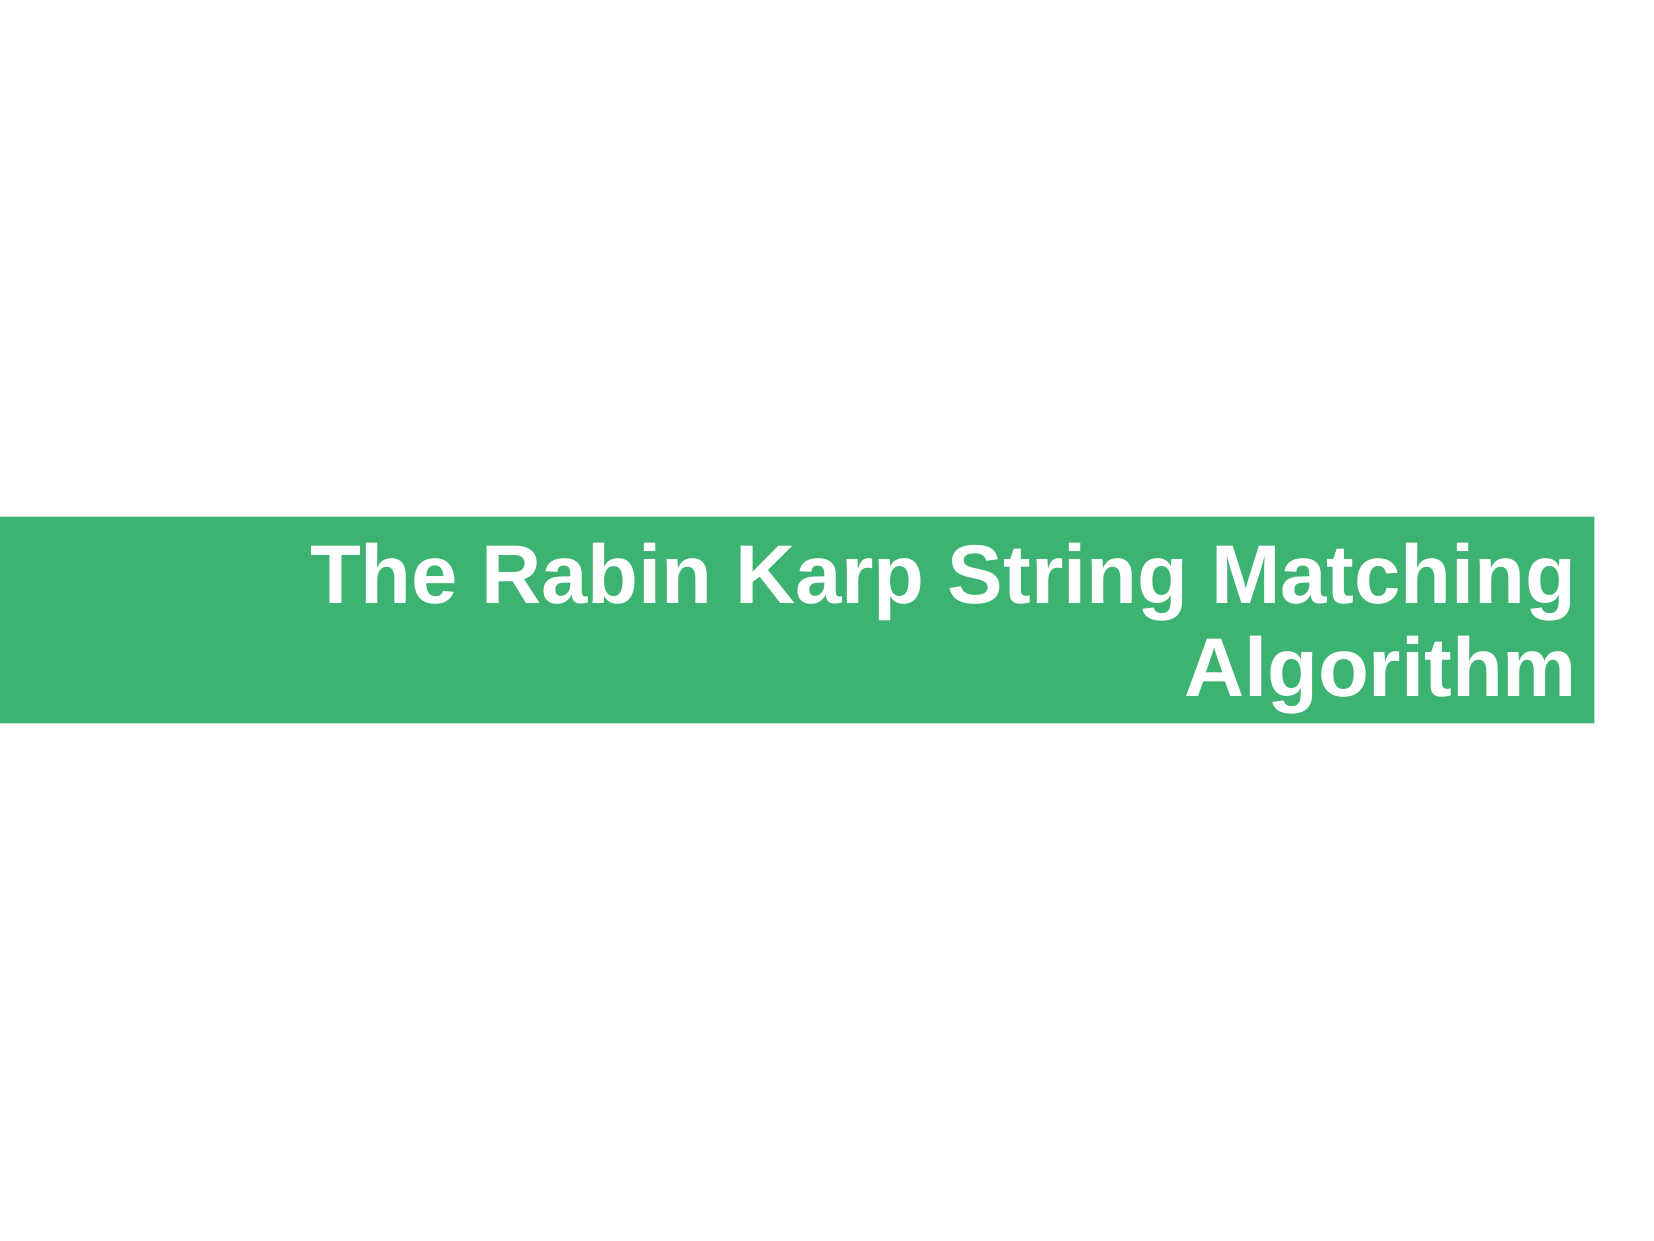

# The Rabin Karp String Matching Algorithm